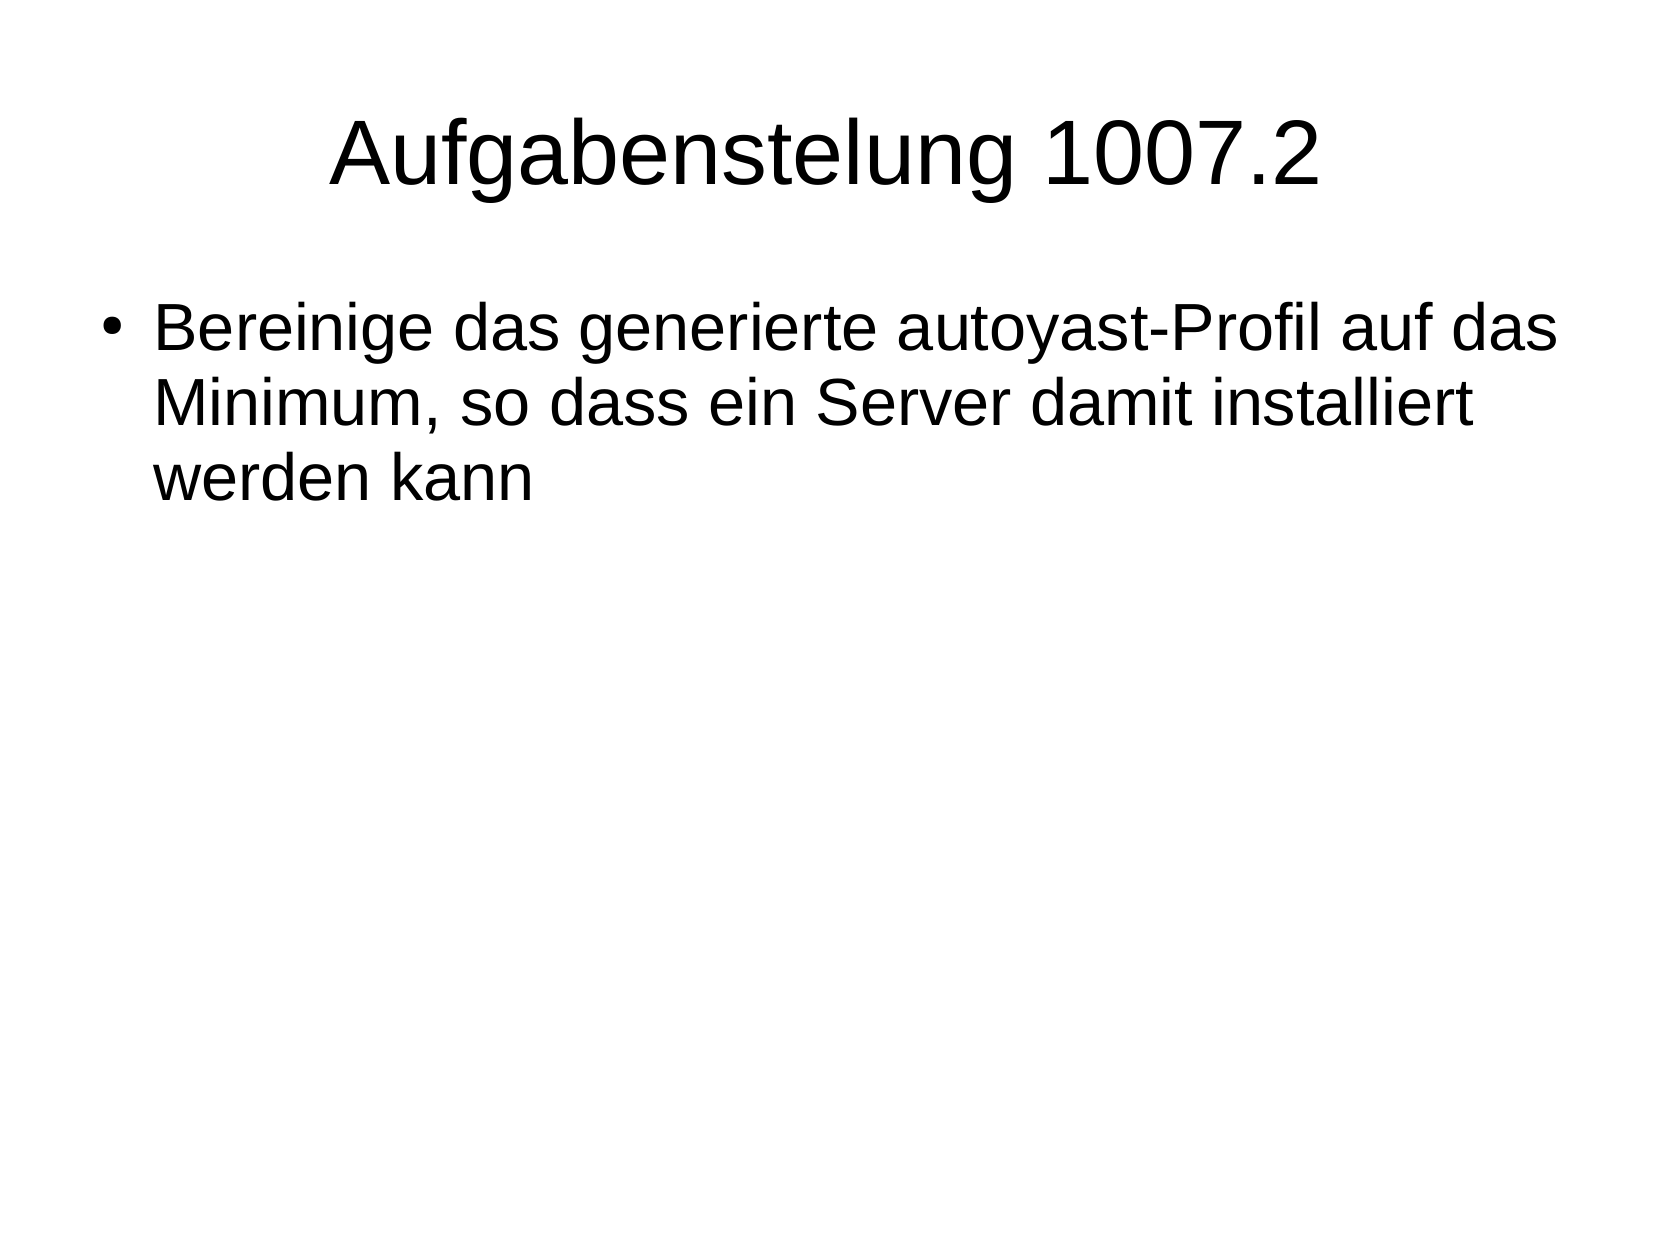

# Aufgabenstelung 1007.2
Bereinige das generierte autoyast-Profil auf das Minimum, so dass ein Server damit installiert werden kann